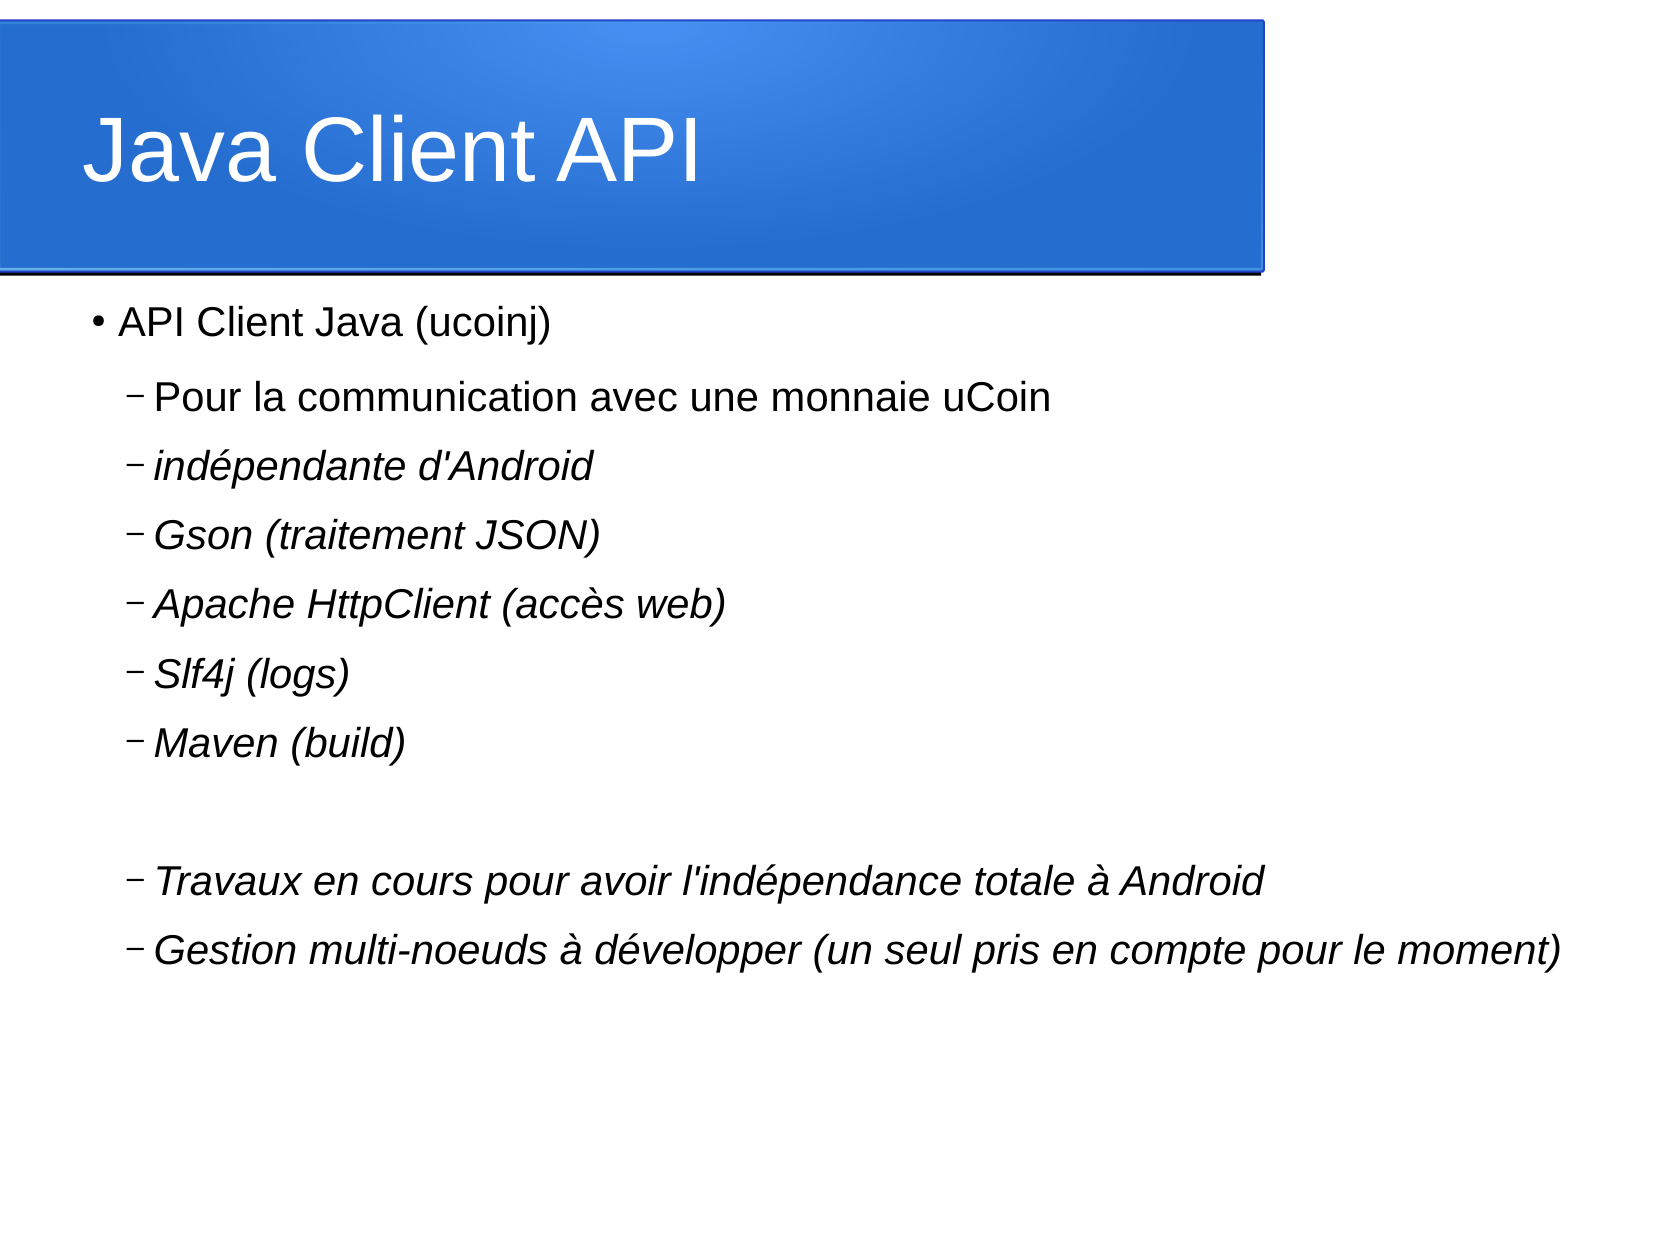

# Java Client API
API Client Java (ucoinj)
Pour la communication avec une monnaie uCoin
indépendante d'Android
Gson (traitement JSON)
Apache HttpClient (accès web)
Slf4j (logs)
Maven (build)
Travaux en cours pour avoir l'indépendance totale à Android
Gestion multi-noeuds à développer (un seul pris en compte pour le moment)